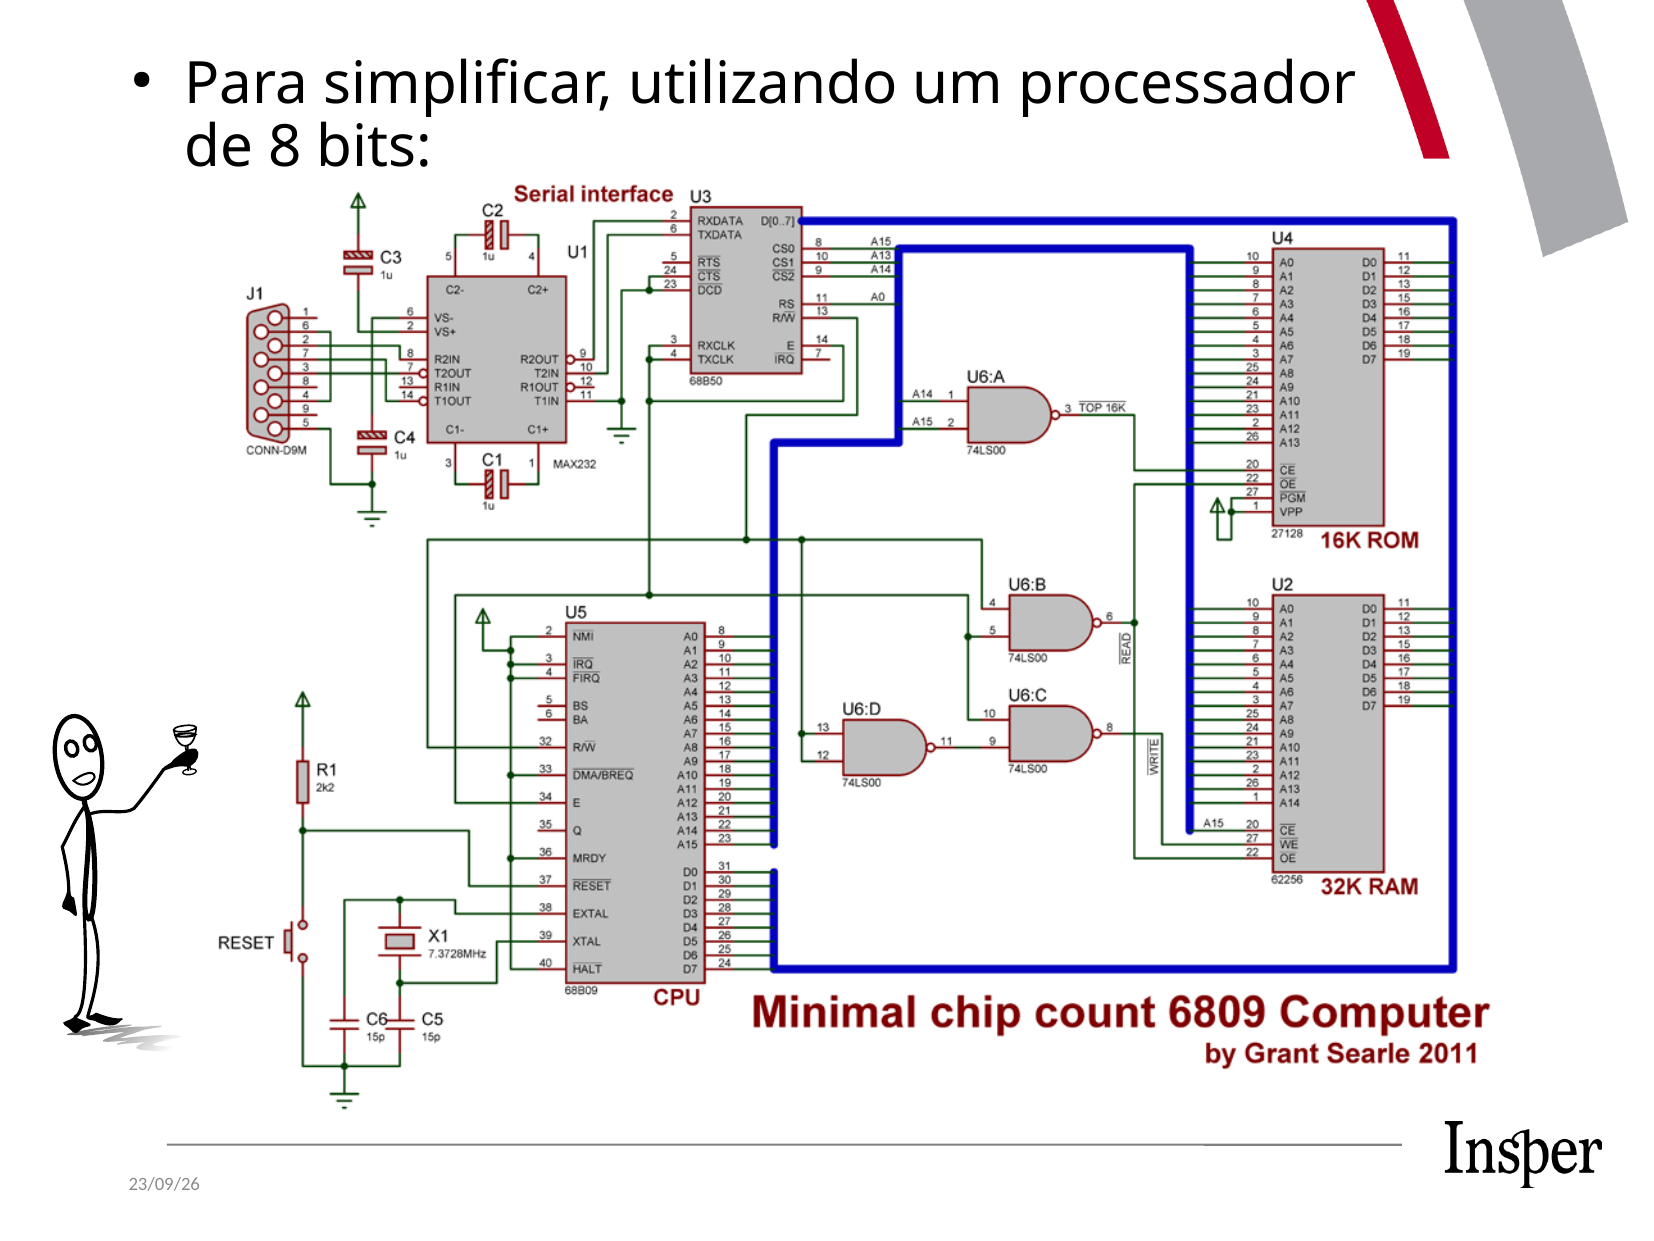

# Para simplificar, utilizando um processador de 8 bits: